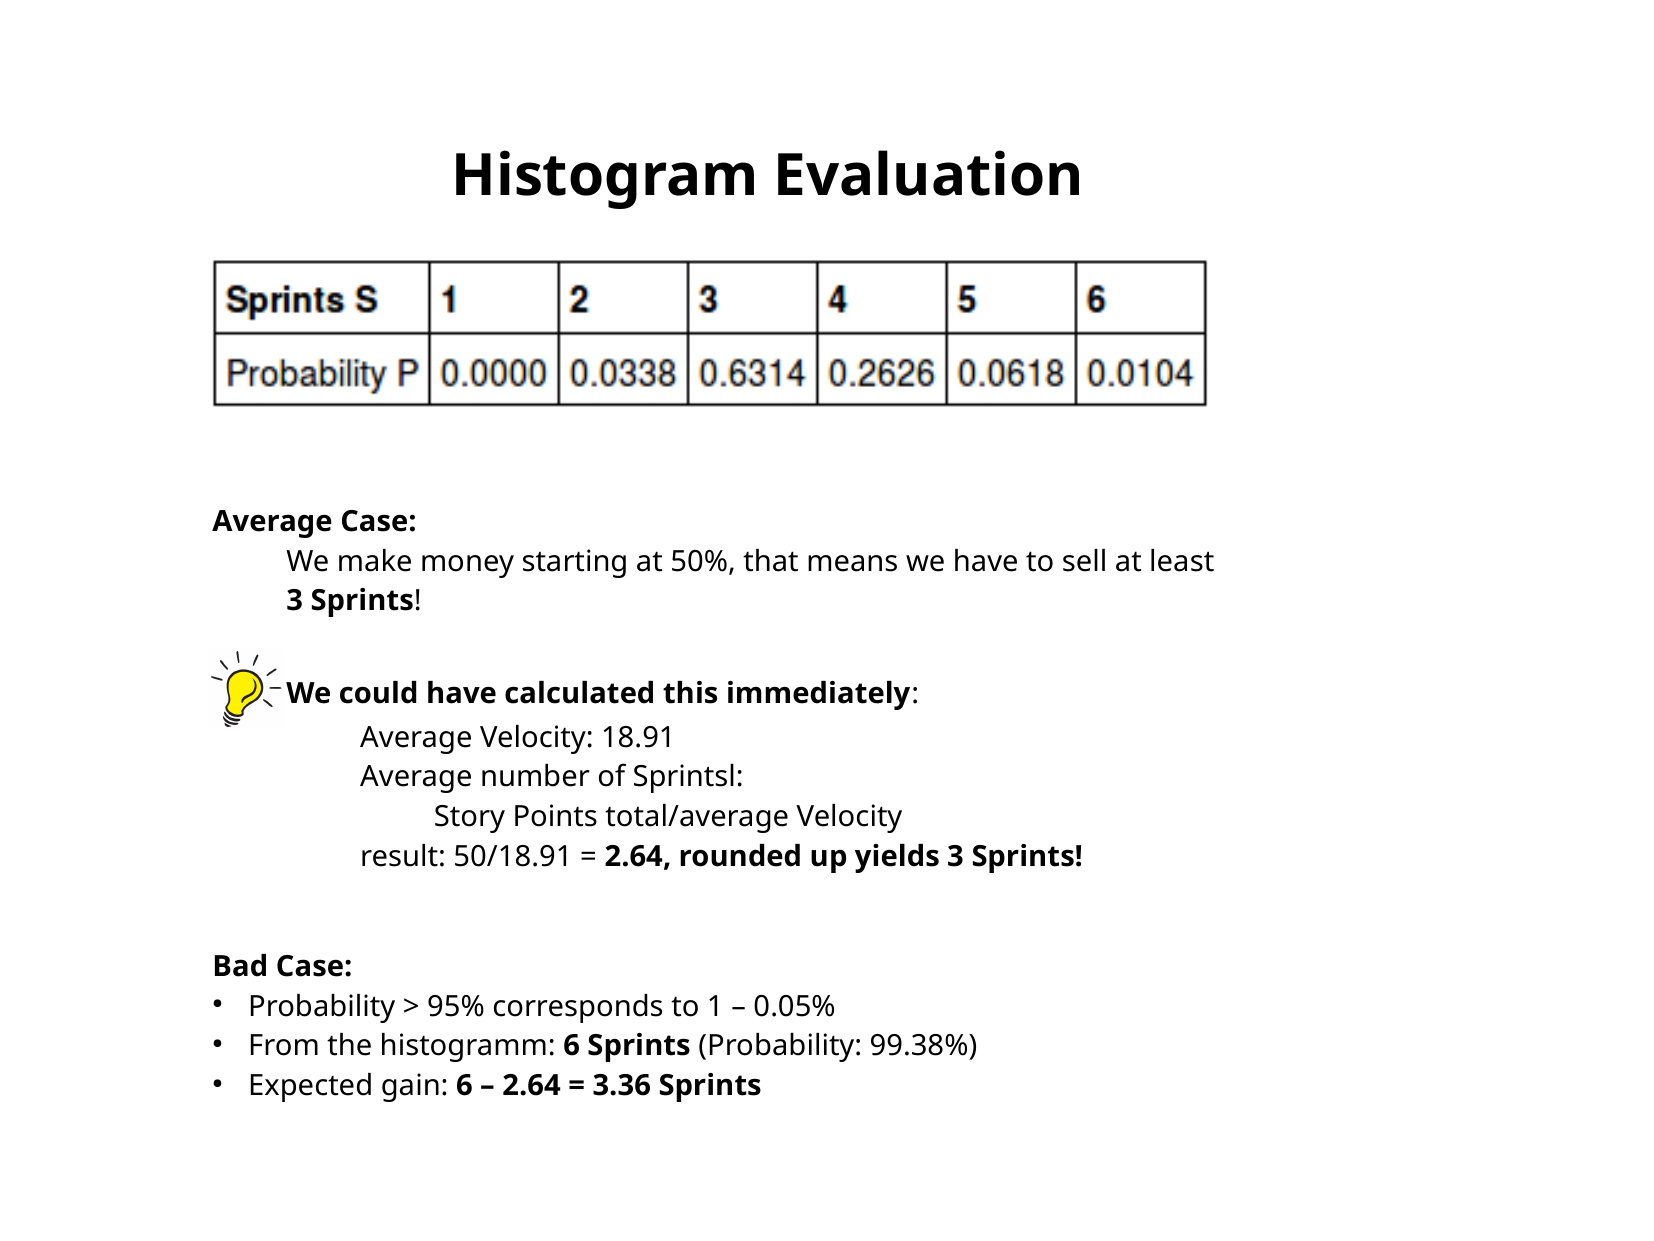

# Histogram Evaluation
Average Case:
	We make money starting at 50%, that means we have to sell at least
	3 Sprints!
	We could have calculated this immediately:
		Average Velocity: 18.91
		Average number of Sprintsl:
			Story Points total/average Velocity
	 	result: 50/18.91 = 2.64, rounded up yields 3 Sprints!
Bad Case:
Probability > 95% corresponds to 1 – 0.05%
From the histogramm: 6 Sprints (Probability: 99.38%)
Expected gain: 6 – 2.64 = 3.36 Sprints